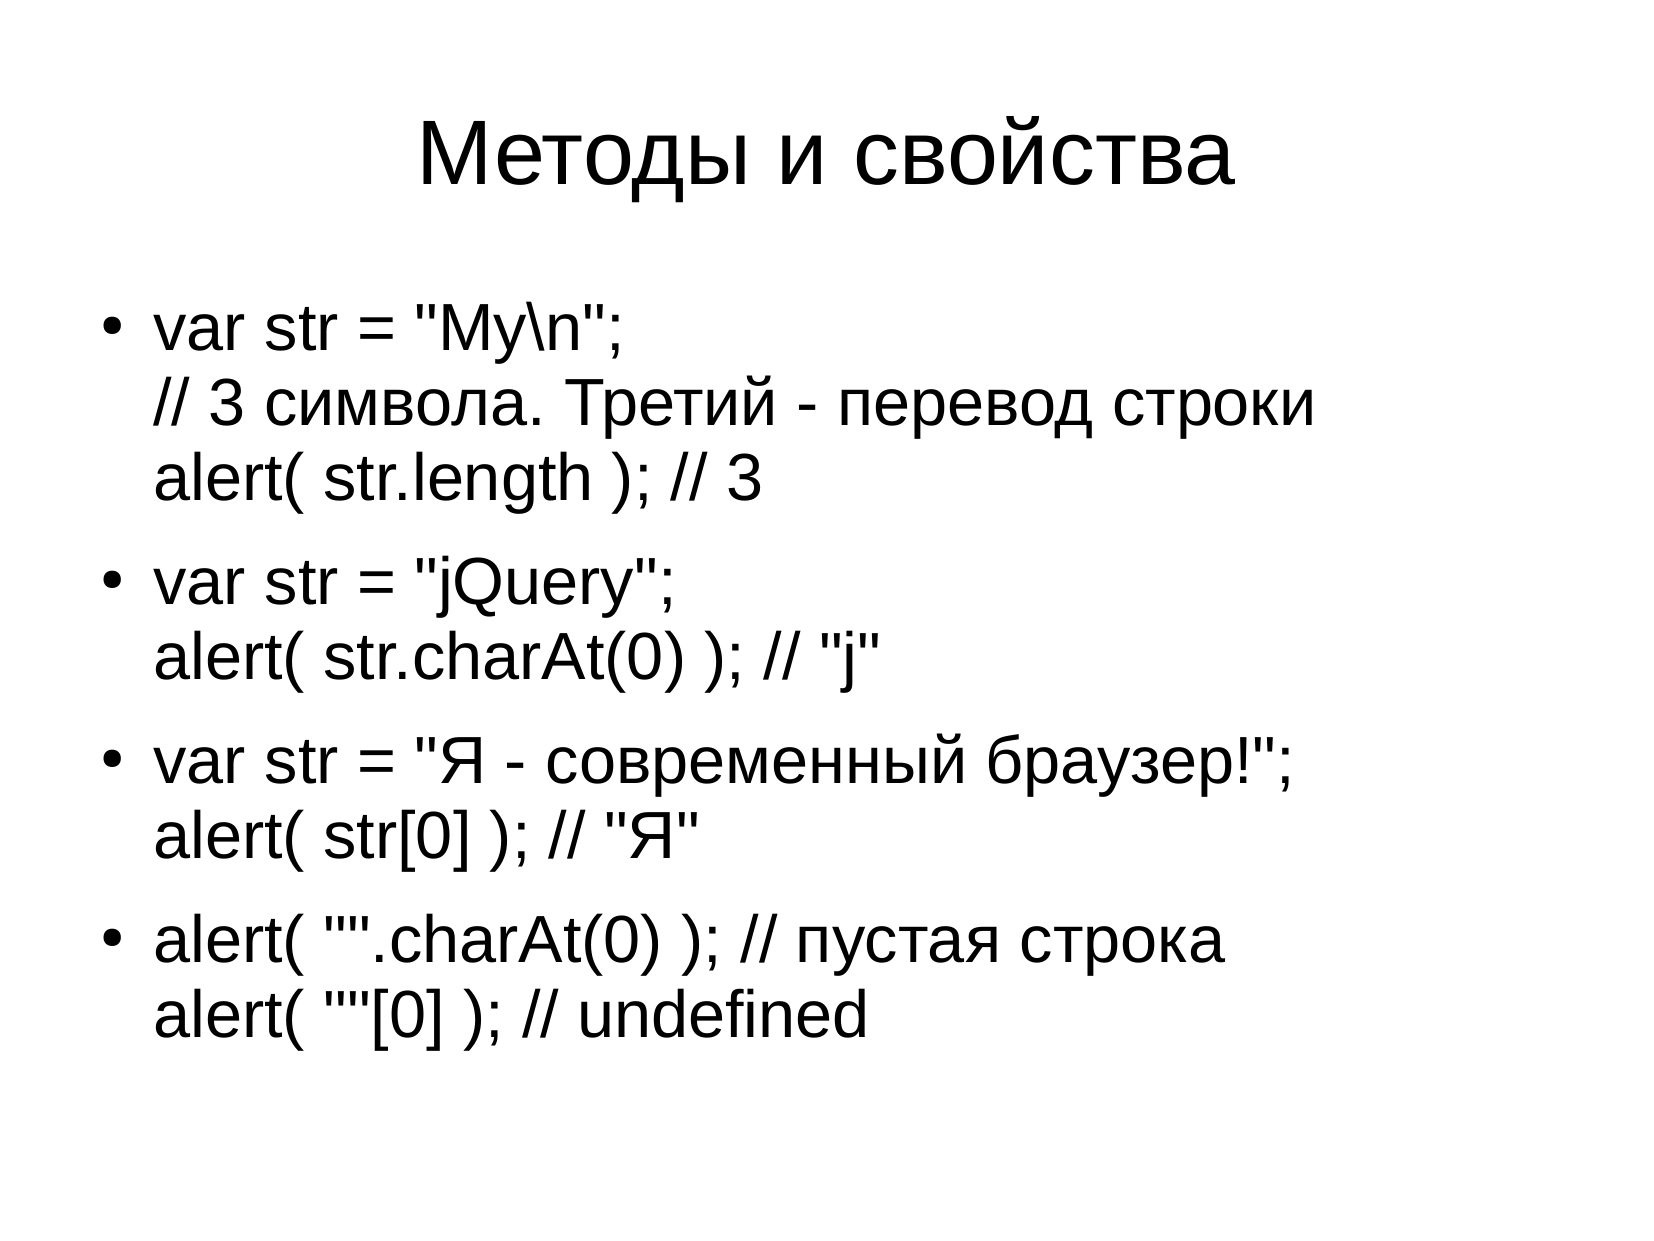

# Методы и свойства
var str = "My\n";
// 3 символа. Третий - перевод строки
alert( str.length ); // 3
var str = "jQuery";
alert( str.charAt(0) ); // "j"
var str = "Я - современный браузер!";
alert( str[0] ); // "Я"
alert( "".charAt(0) ); // пустая строка
alert( ""[0] ); // undefined